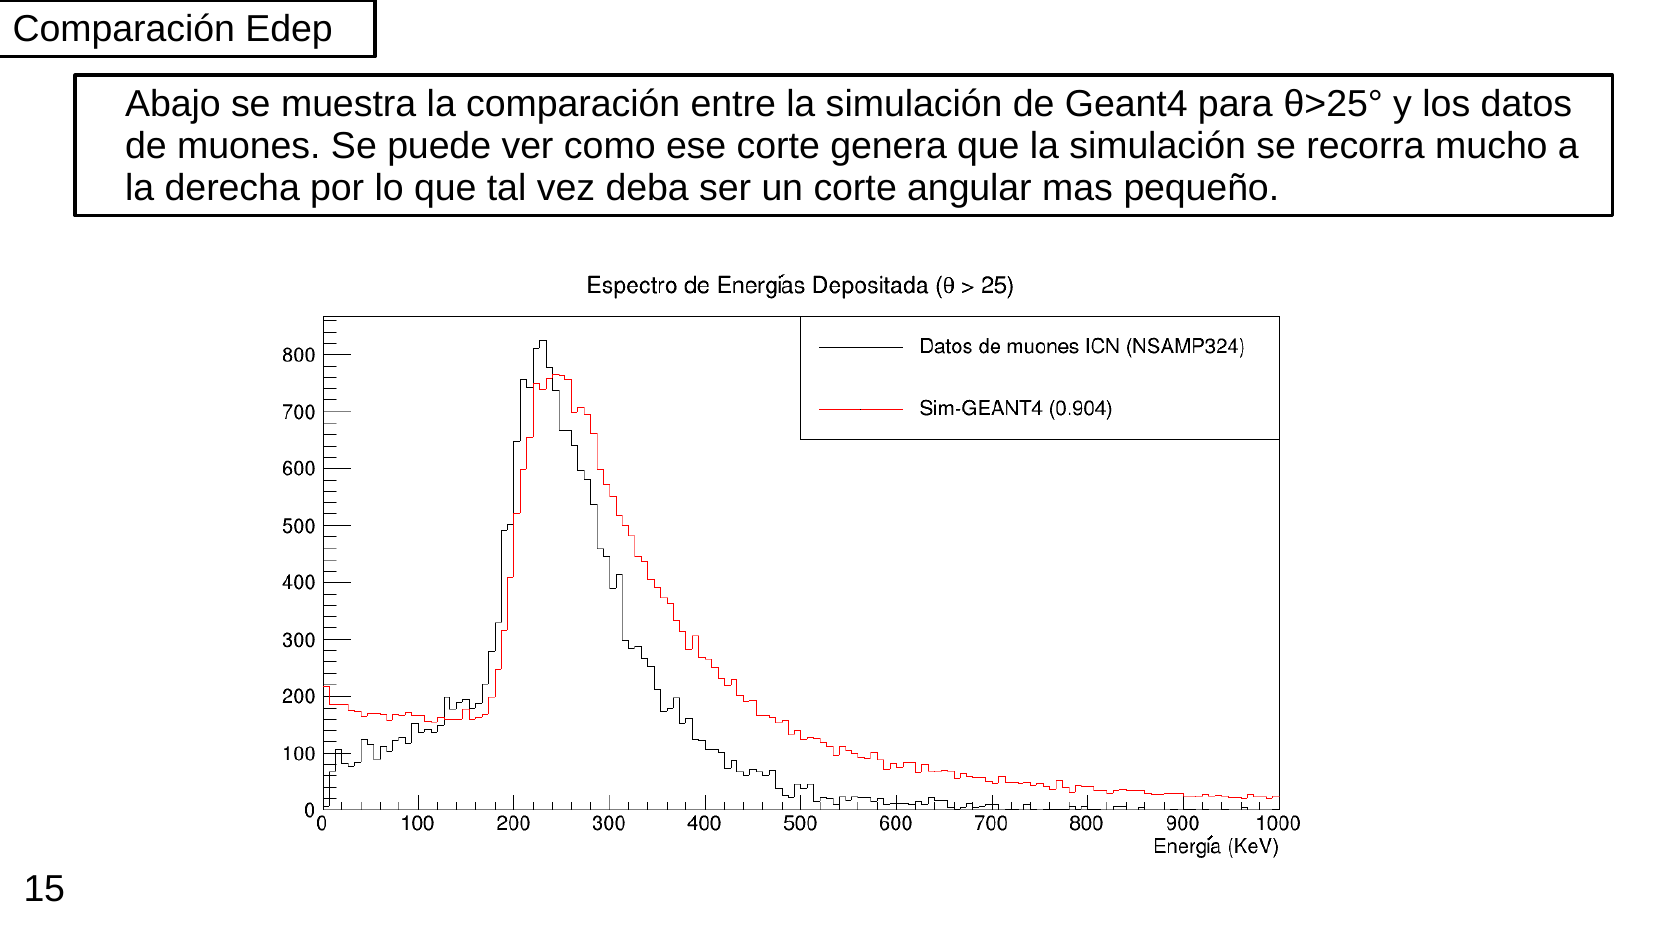

Comparación Edep
Abajo se muestra la comparación entre la simulación de Geant4 para θ>25° y los datos de muones. Se puede ver como ese corte genera que la simulación se recorra mucho a la derecha por lo que tal vez deba ser un corte angular mas pequeño.